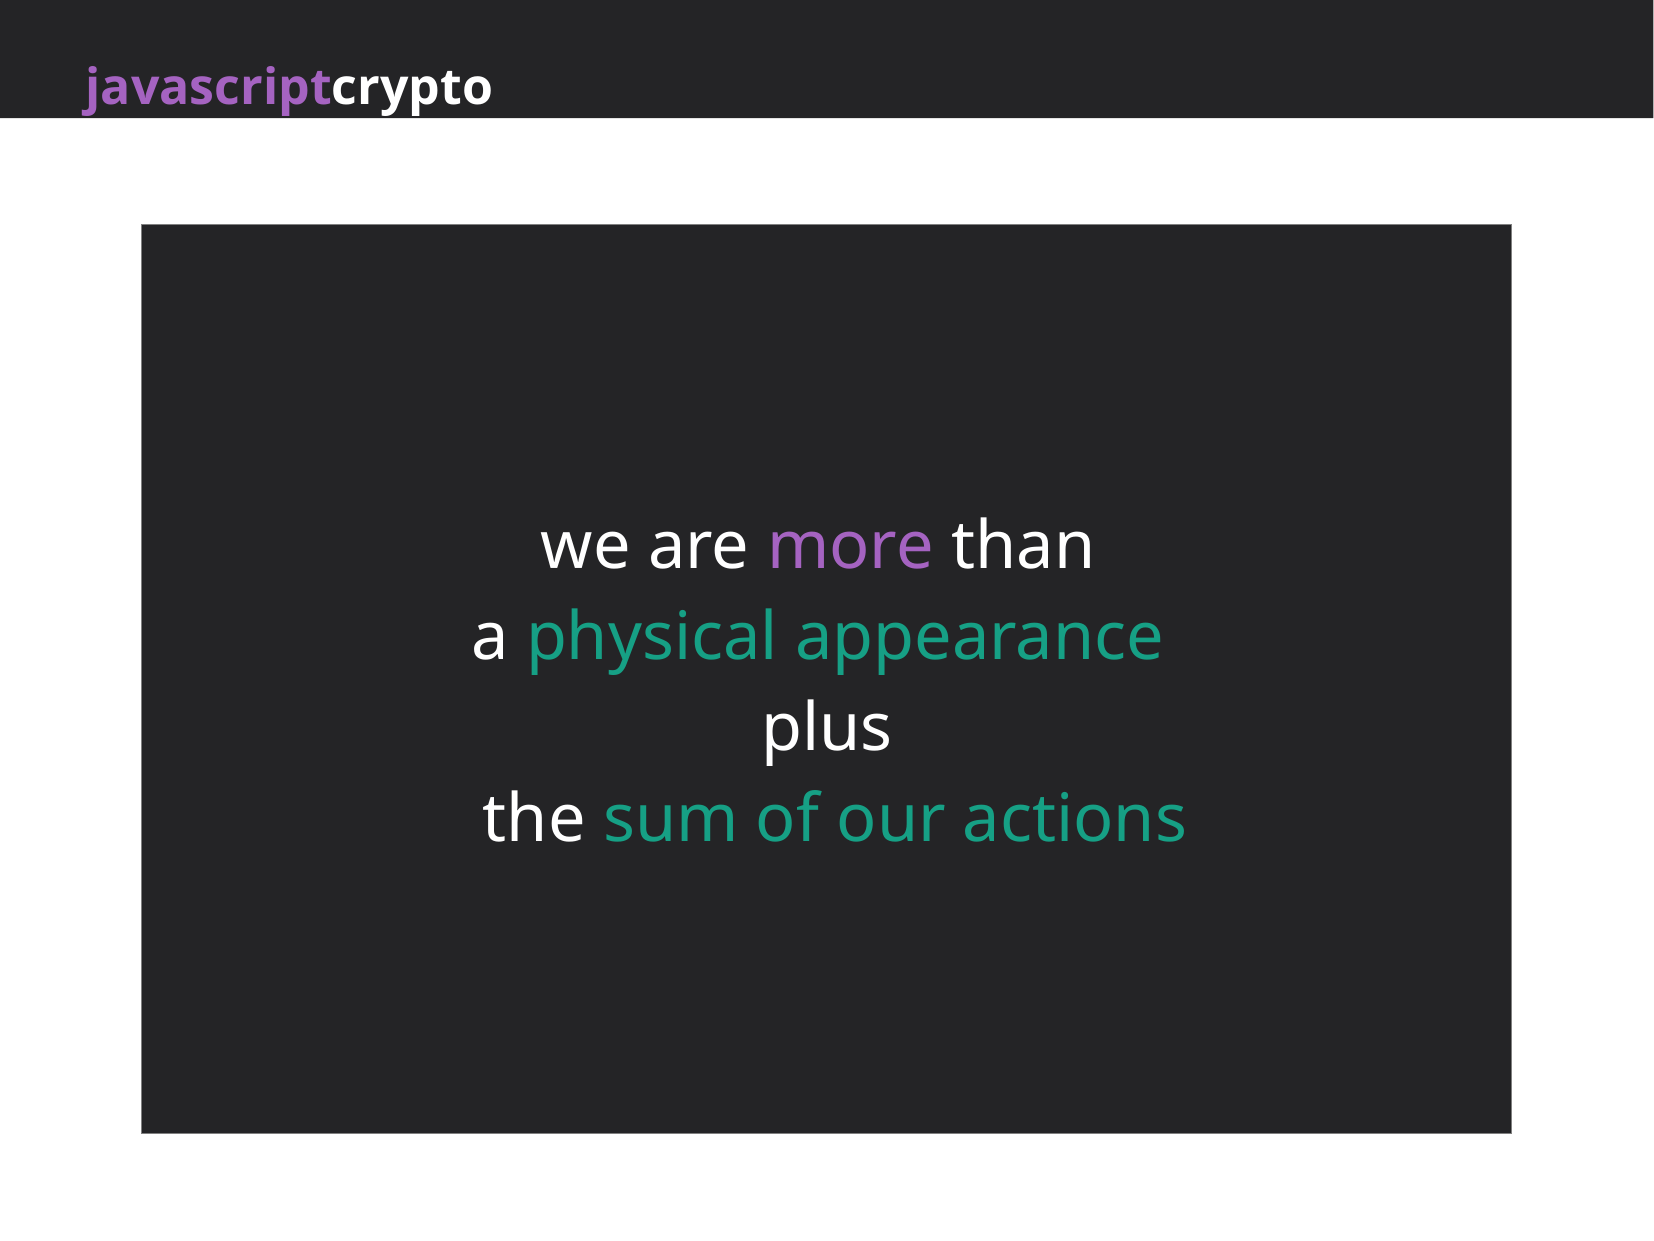

javascriptcrypto
we are more than
a physical appearance
plus
 the sum of our actions
encrypt shit